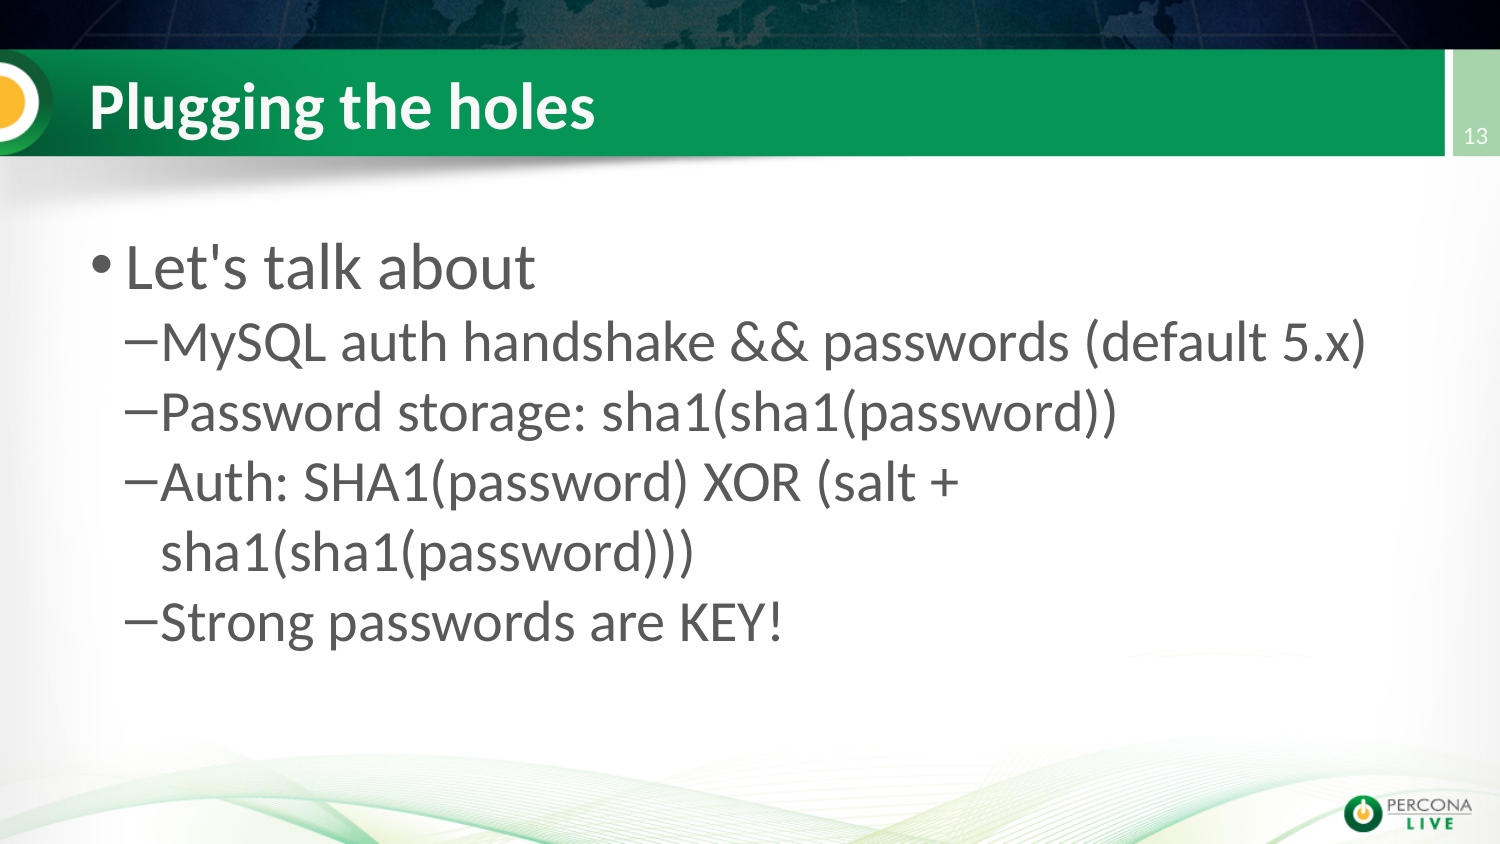

Plugging the holes
Let's talk about
MySQL auth handshake && passwords (default 5.x)
Password storage: sha1(sha1(password))
Auth: SHA1(password) XOR (salt + sha1(sha1(password)))
Strong passwords are KEY!